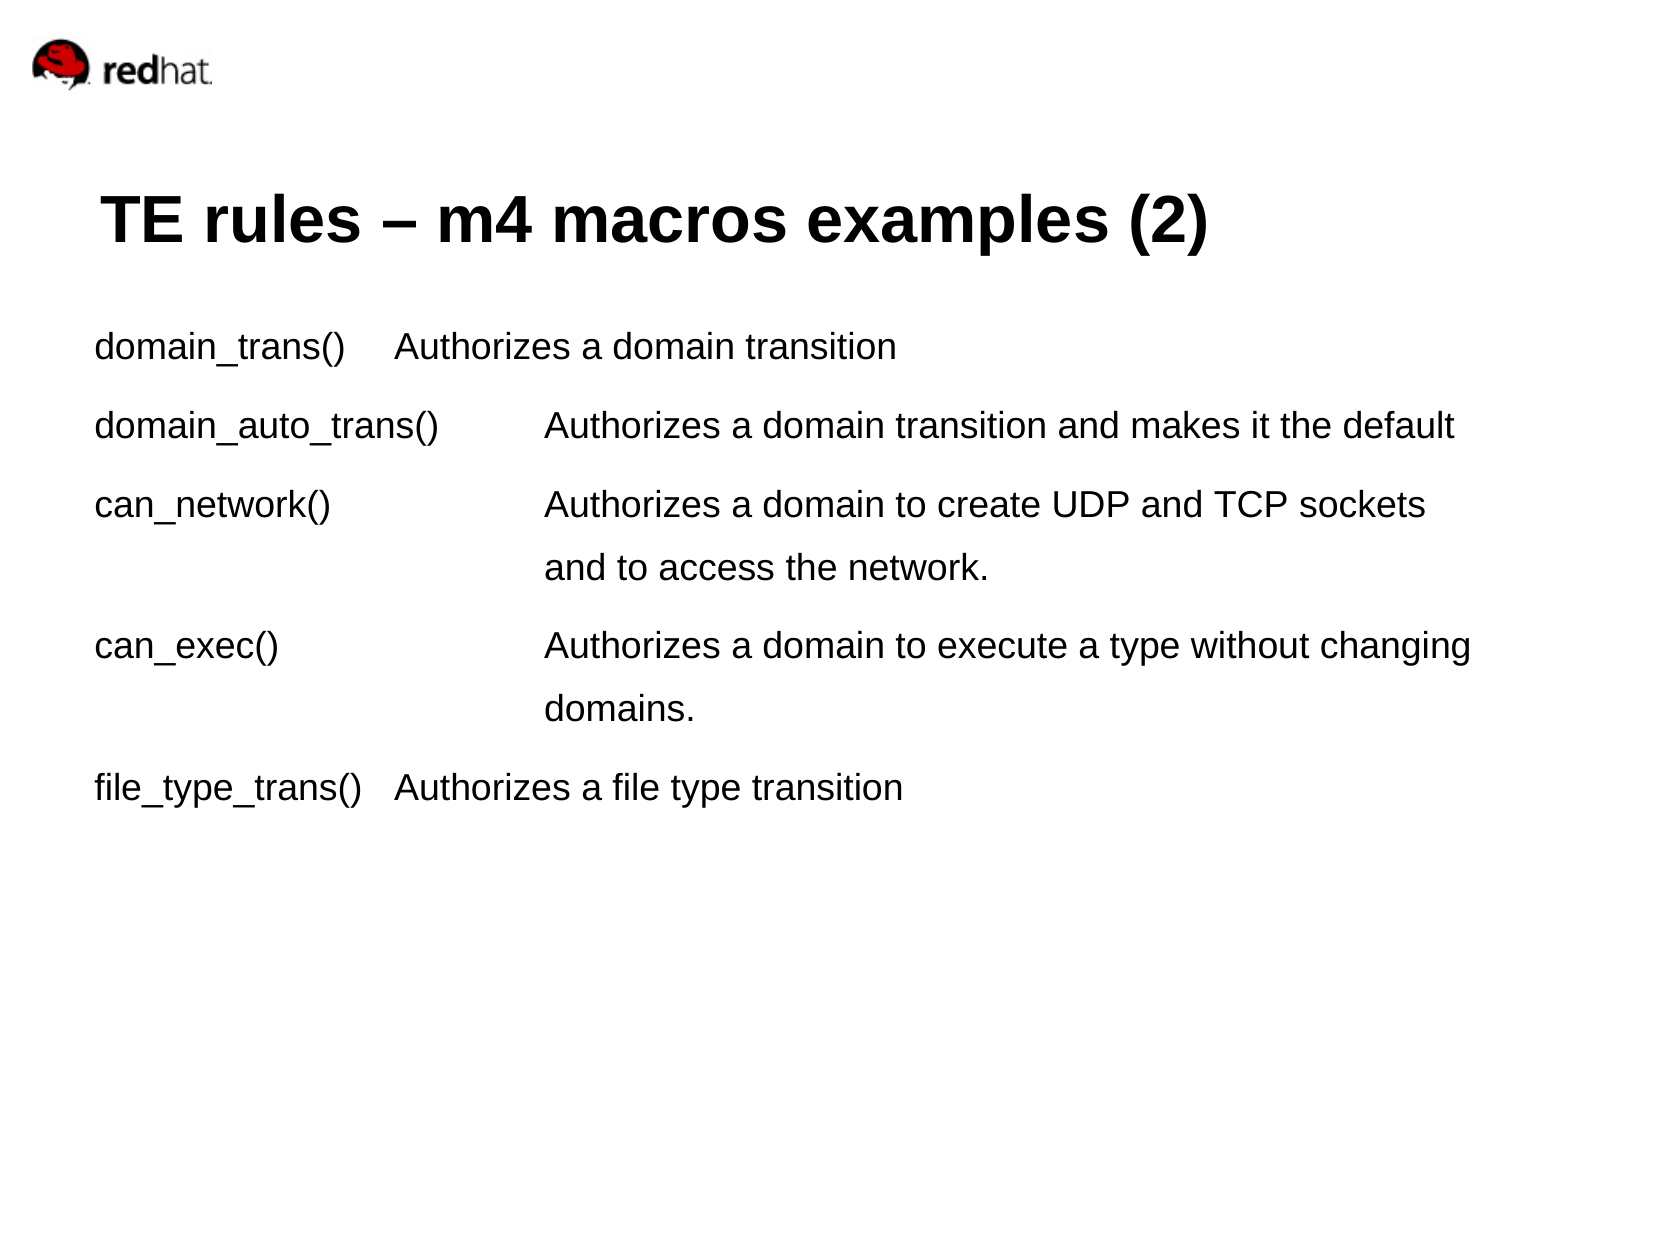

# TE rules – m4 macros examples (2)
domain_trans()	Authorizes a domain transition
domain_auto_trans()	Authorizes a domain transition and makes it the default
can_network()		Authorizes a domain to create UDP and TCP sockets 					and to access the network.
can_exec()		Authorizes a domain to execute a type without changing 				domains.
file_type_trans()	Authorizes a file type transition